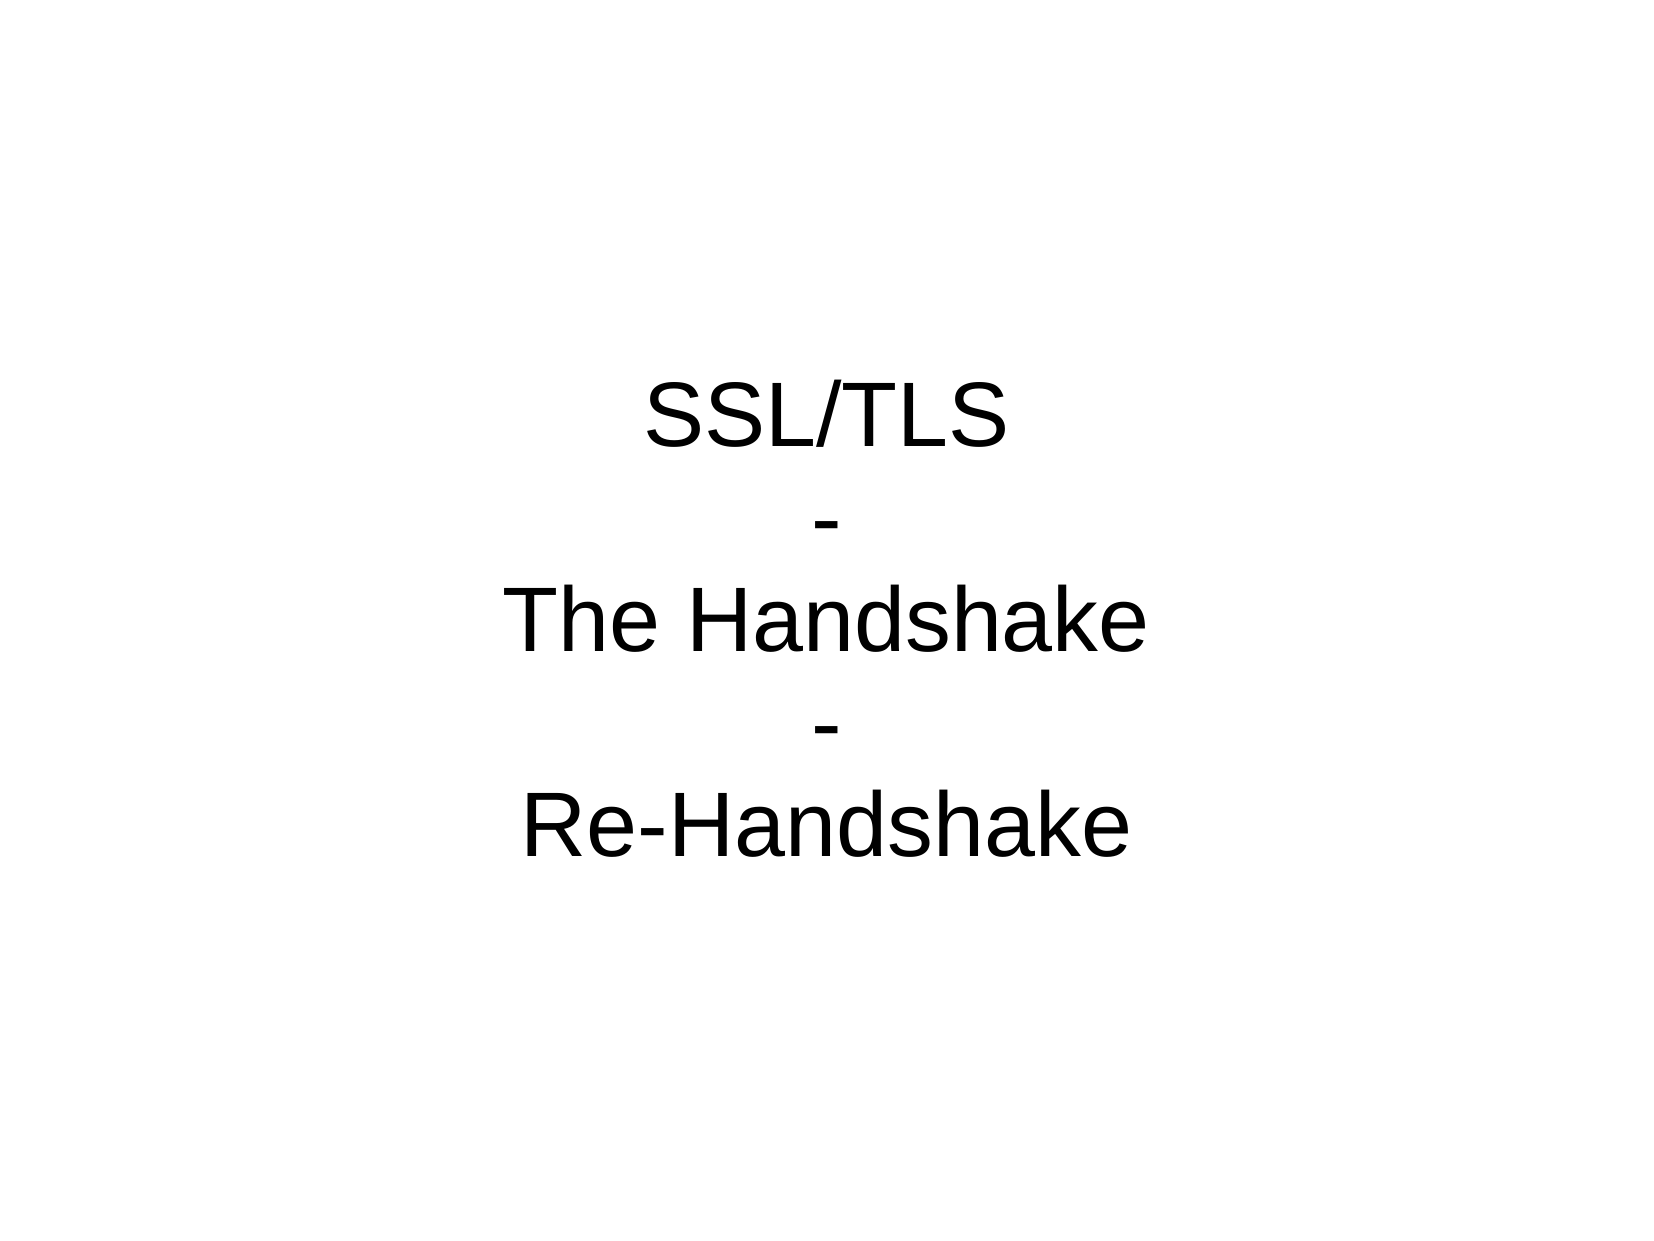

# SSL/TLS - The Handshake - Re-Handshake